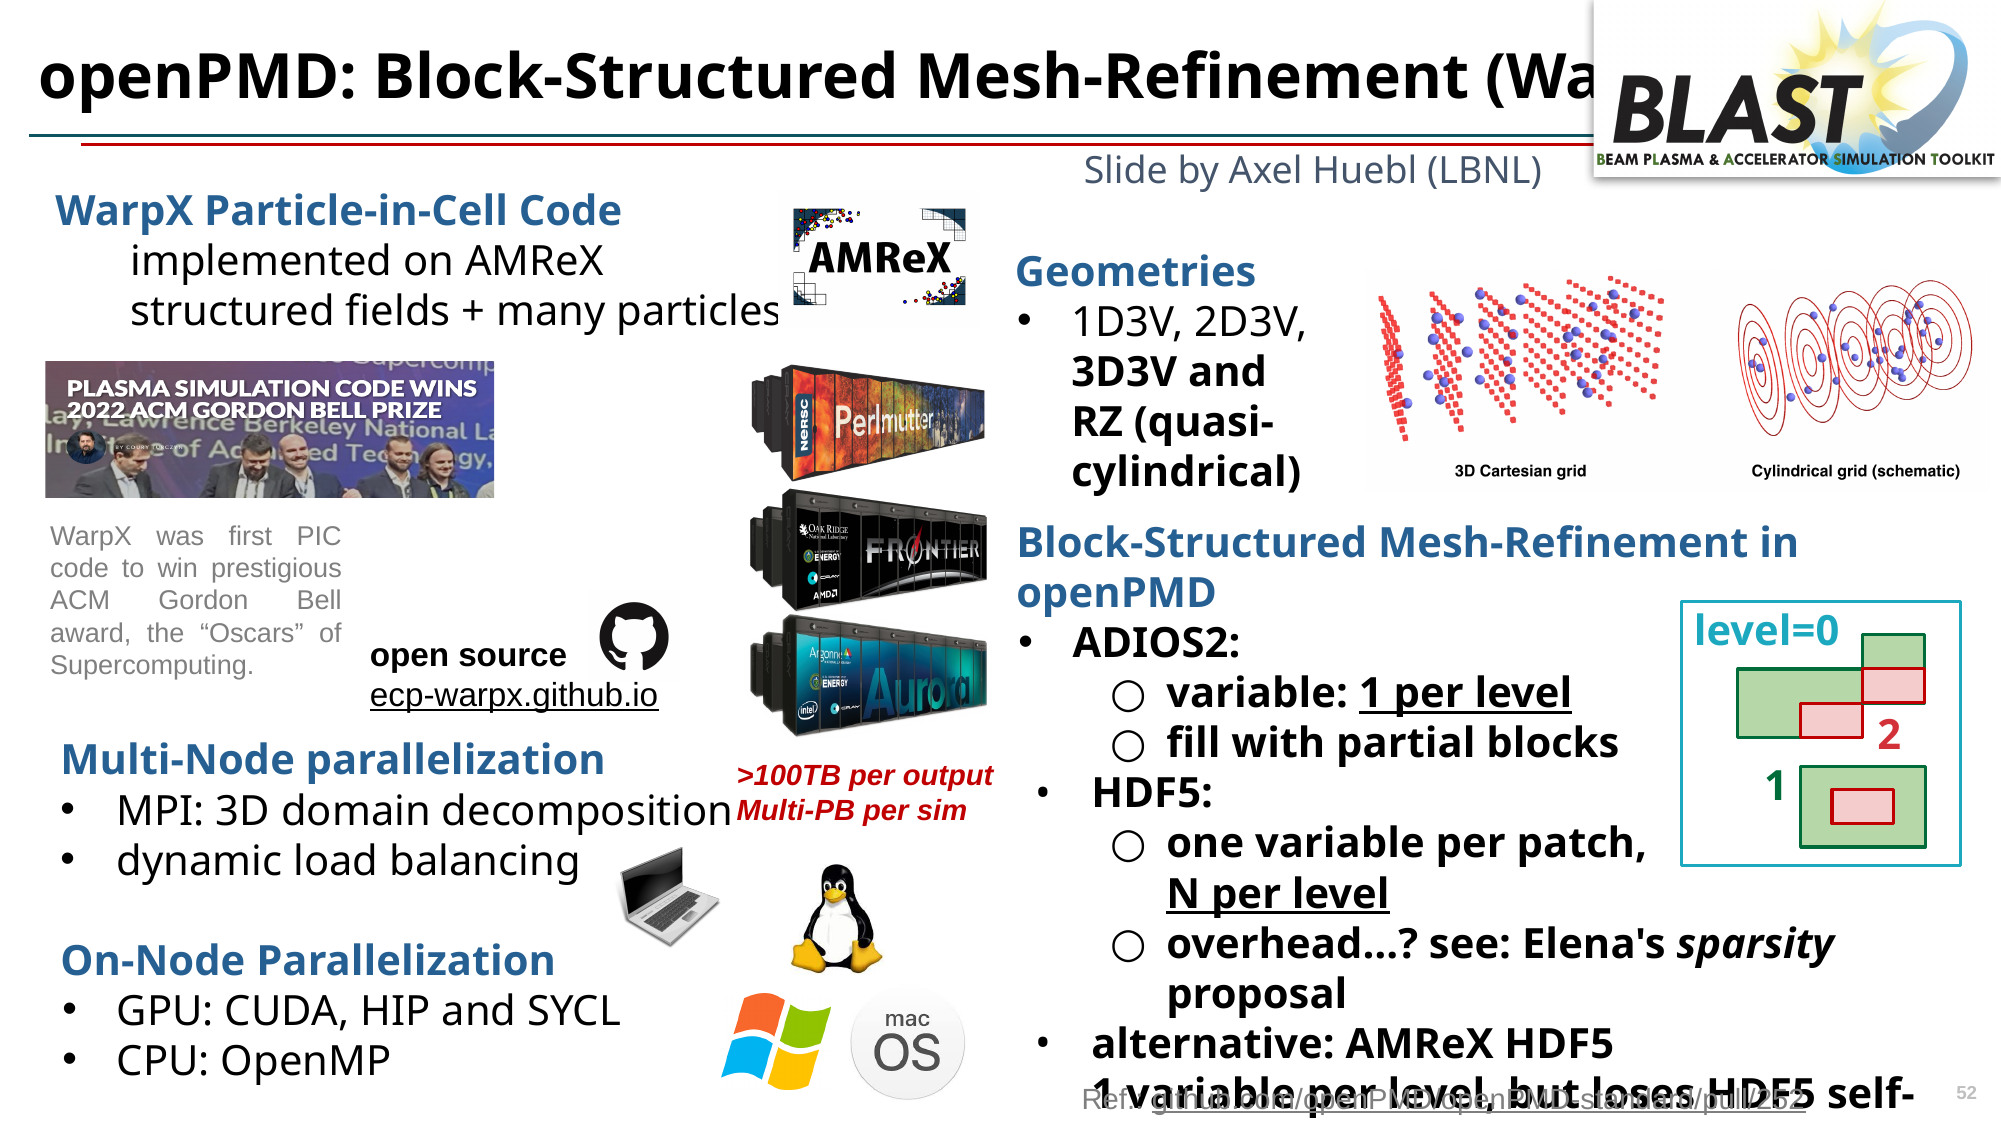

# openPMD: Block-Structured Mesh-Refinement (WarpX)
Slide by Axel Huebl (LBNL)
WarpX Particle-in-Cell Code
implemented on AMReX
structured fields + many particles
Geometries
1D3V, 2D3V,
3D3V and
RZ (quasi-
cylindrical)
WarpX was first PIC code to win prestigious ACM Gordon Bell award, the “Oscars” of Supercomputing.
Block-Structured Mesh-Refinement in openPMD
ADIOS2:
variable: 1 per level
fill with partial blocks
HDF5:
one variable per patch,
N per level
overhead…? see: Elena's sparsity proposal
alternative: AMReX HDF5
1 variable per level, but loses HDF5 self-description (concatenated patches)
level=0
2
1
Ref.: github.com/openPMD/openPMD-standard/pull/252
open source
ecp-warpx.github.io
Multi-Node parallelization
MPI: 3D domain decomposition
dynamic load balancing
On-Node Parallelization
GPU: CUDA, HIP and SYCL
CPU: OpenMP
>100TB per output
Multi-PB per sim